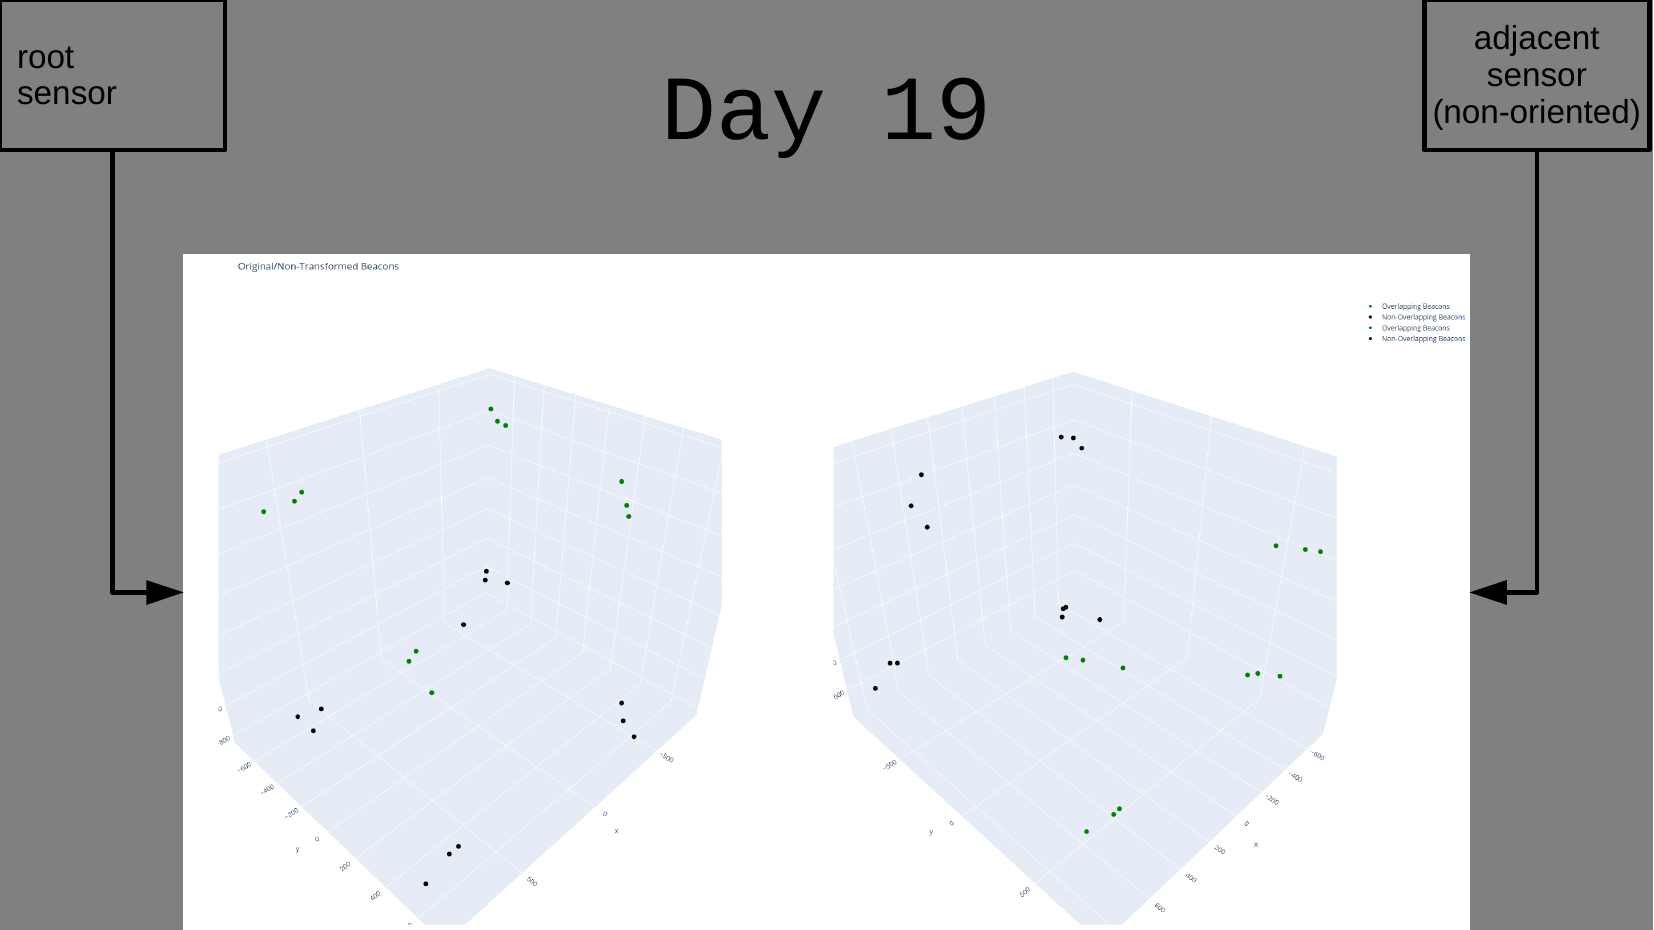

root
sensor
adjacent
sensor
(non-oriented)
# Day 19